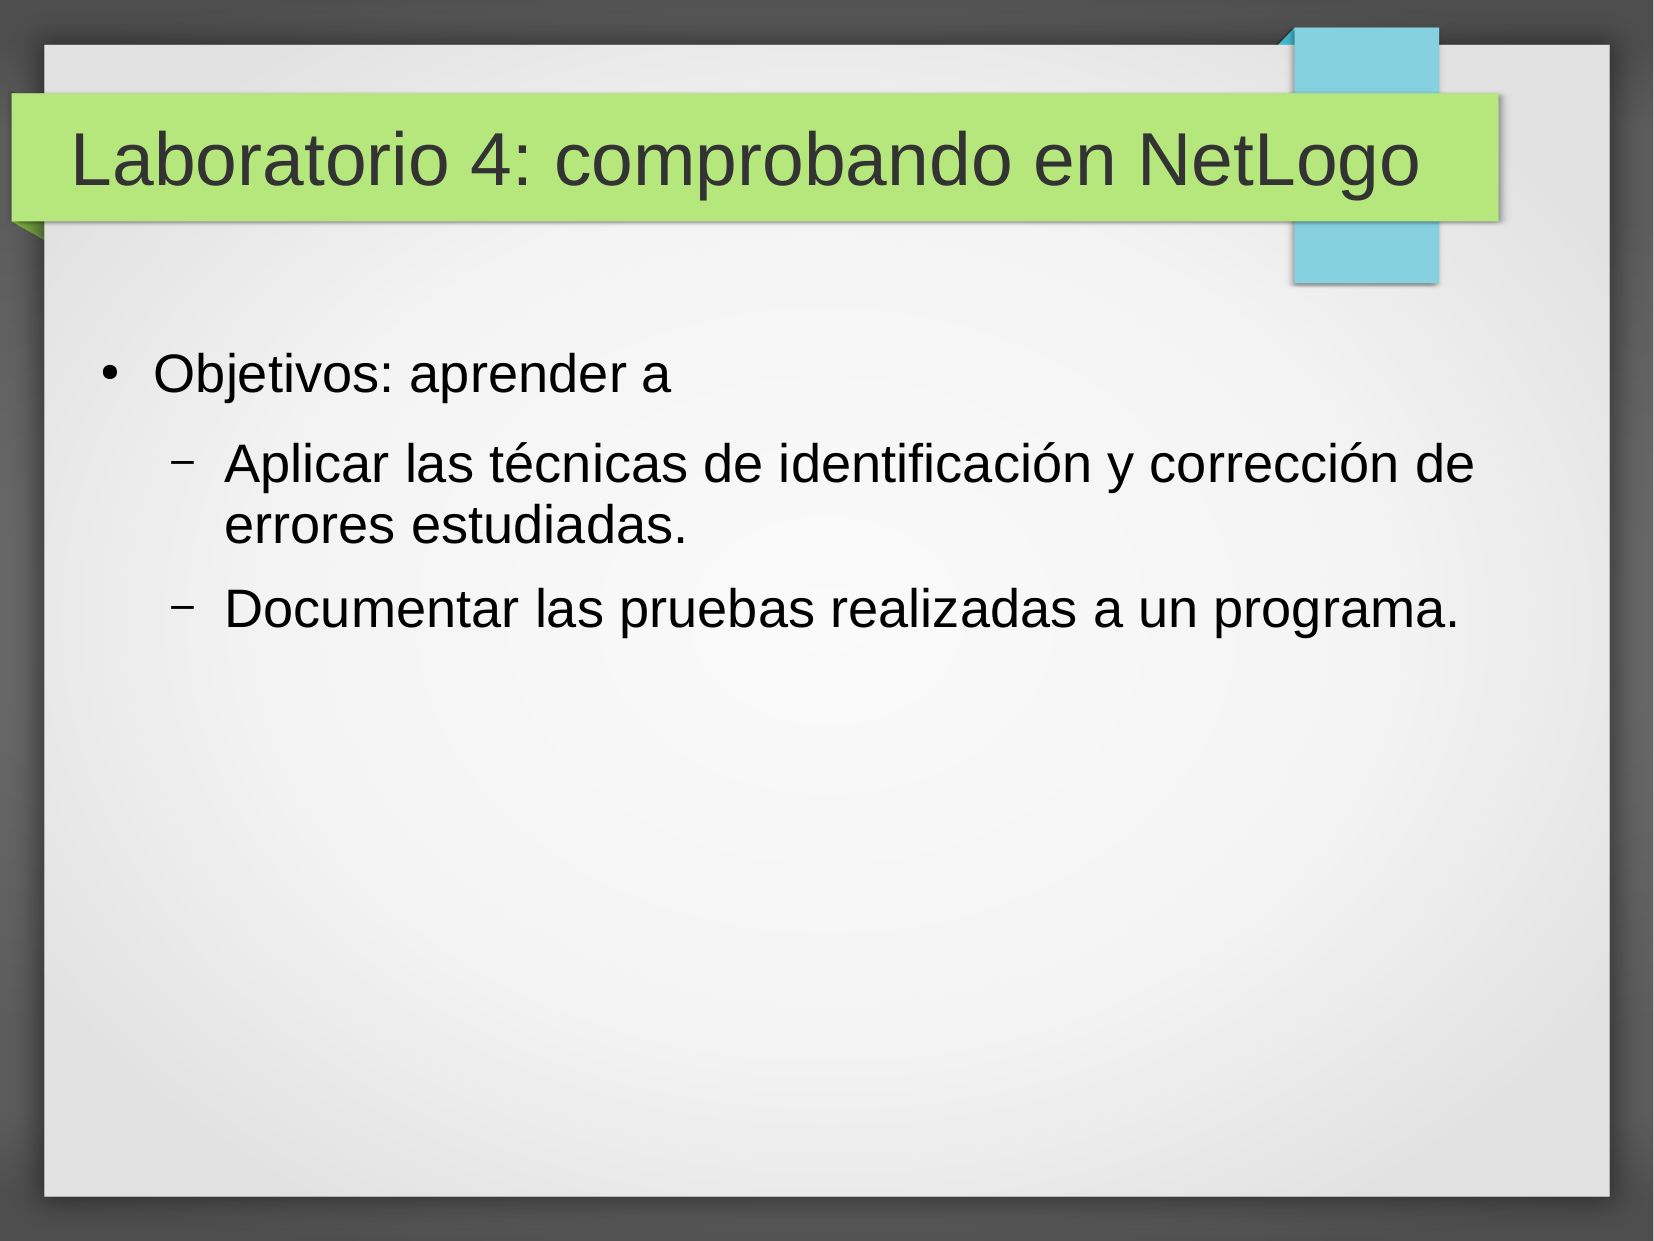

# Laboratorio 4: comprobando en NetLogo
Objetivos: aprender a
Aplicar las técnicas de identificación y corrección de errores estudiadas.
Documentar las pruebas realizadas a un programa.